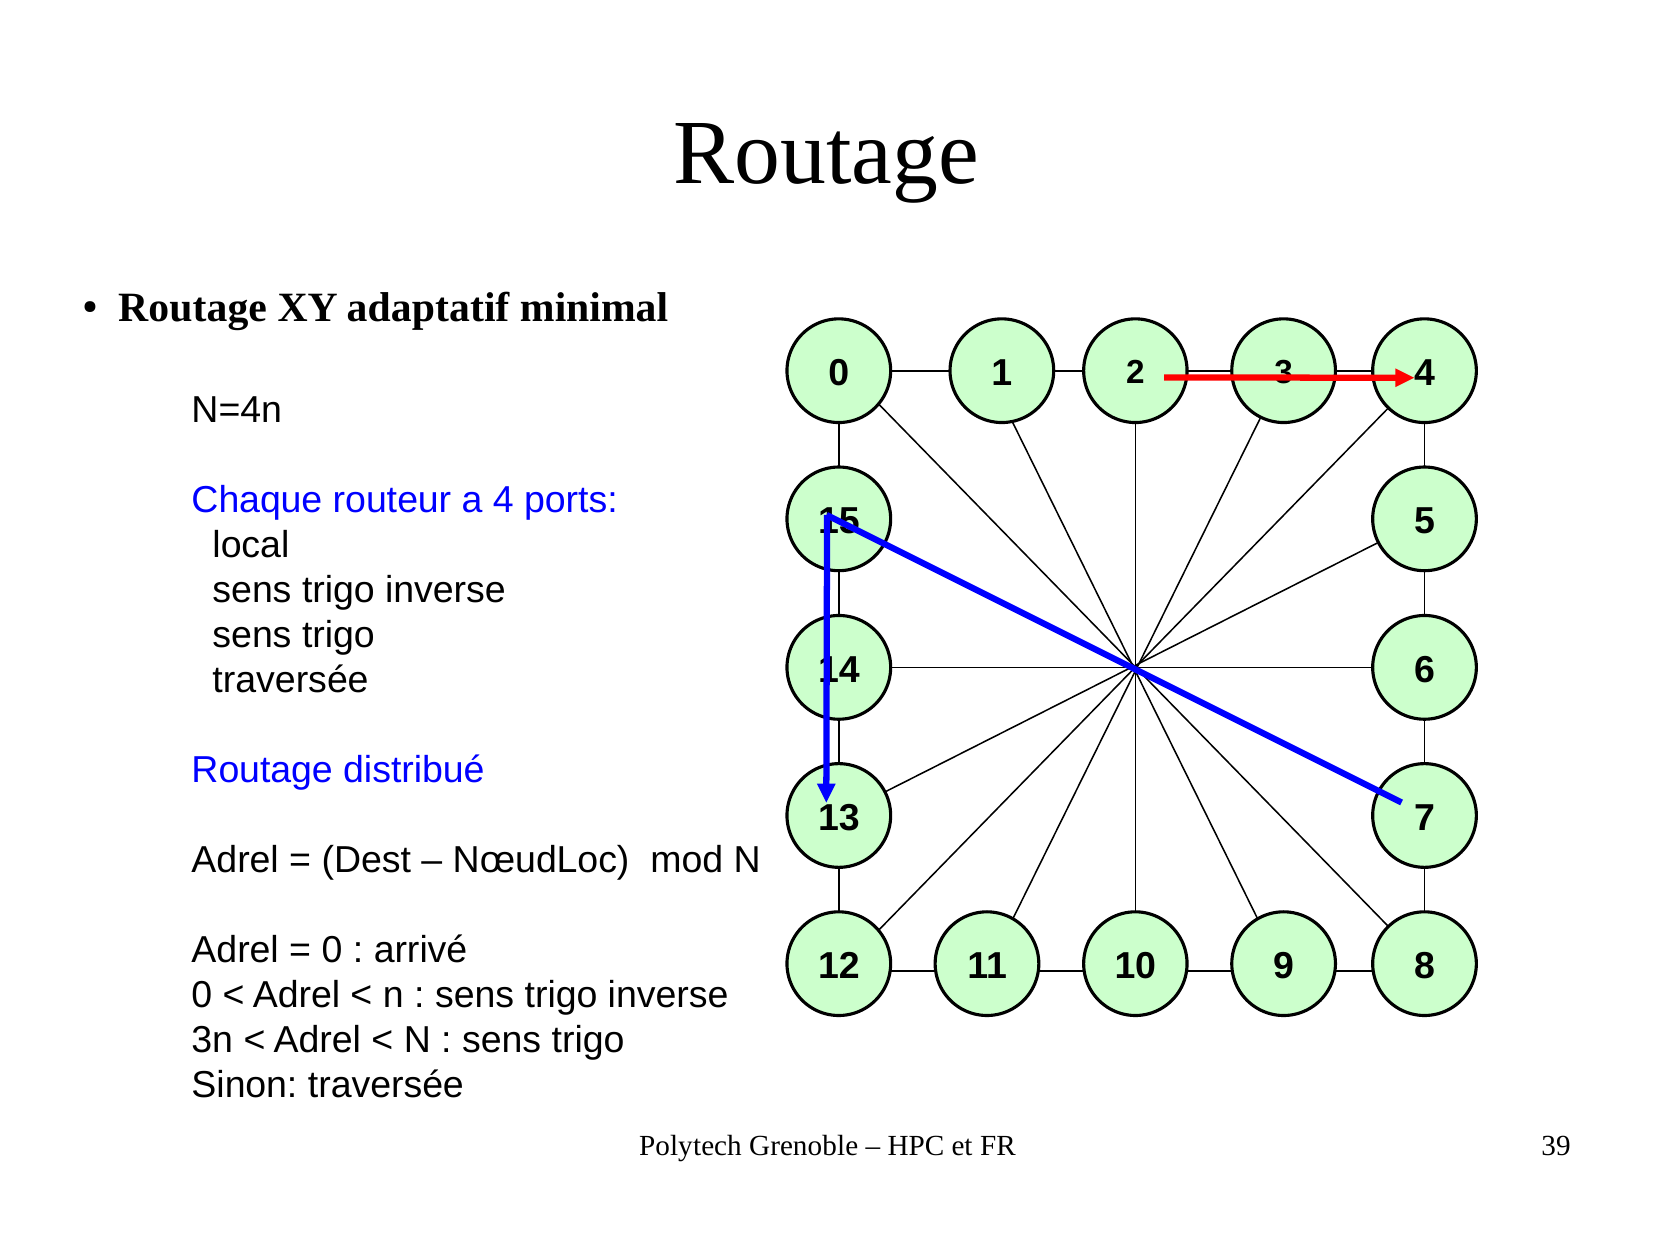

# Routage
Routage XY adaptatif minimal
0
1
2
3
4
15
5
14
6
13
7
12
11
10
9
8
N=4n
Chaque routeur a 4 ports:
 local
 sens trigo inverse
 sens trigo
 traversée
Routage distribué
Adrel = (Dest – NœudLoc) mod N
Adrel = 0 : arrivé
0 < Adrel < n : sens trigo inverse
3n < Adrel < N : sens trigo
Sinon: traversée
Matthieu PAYET
39